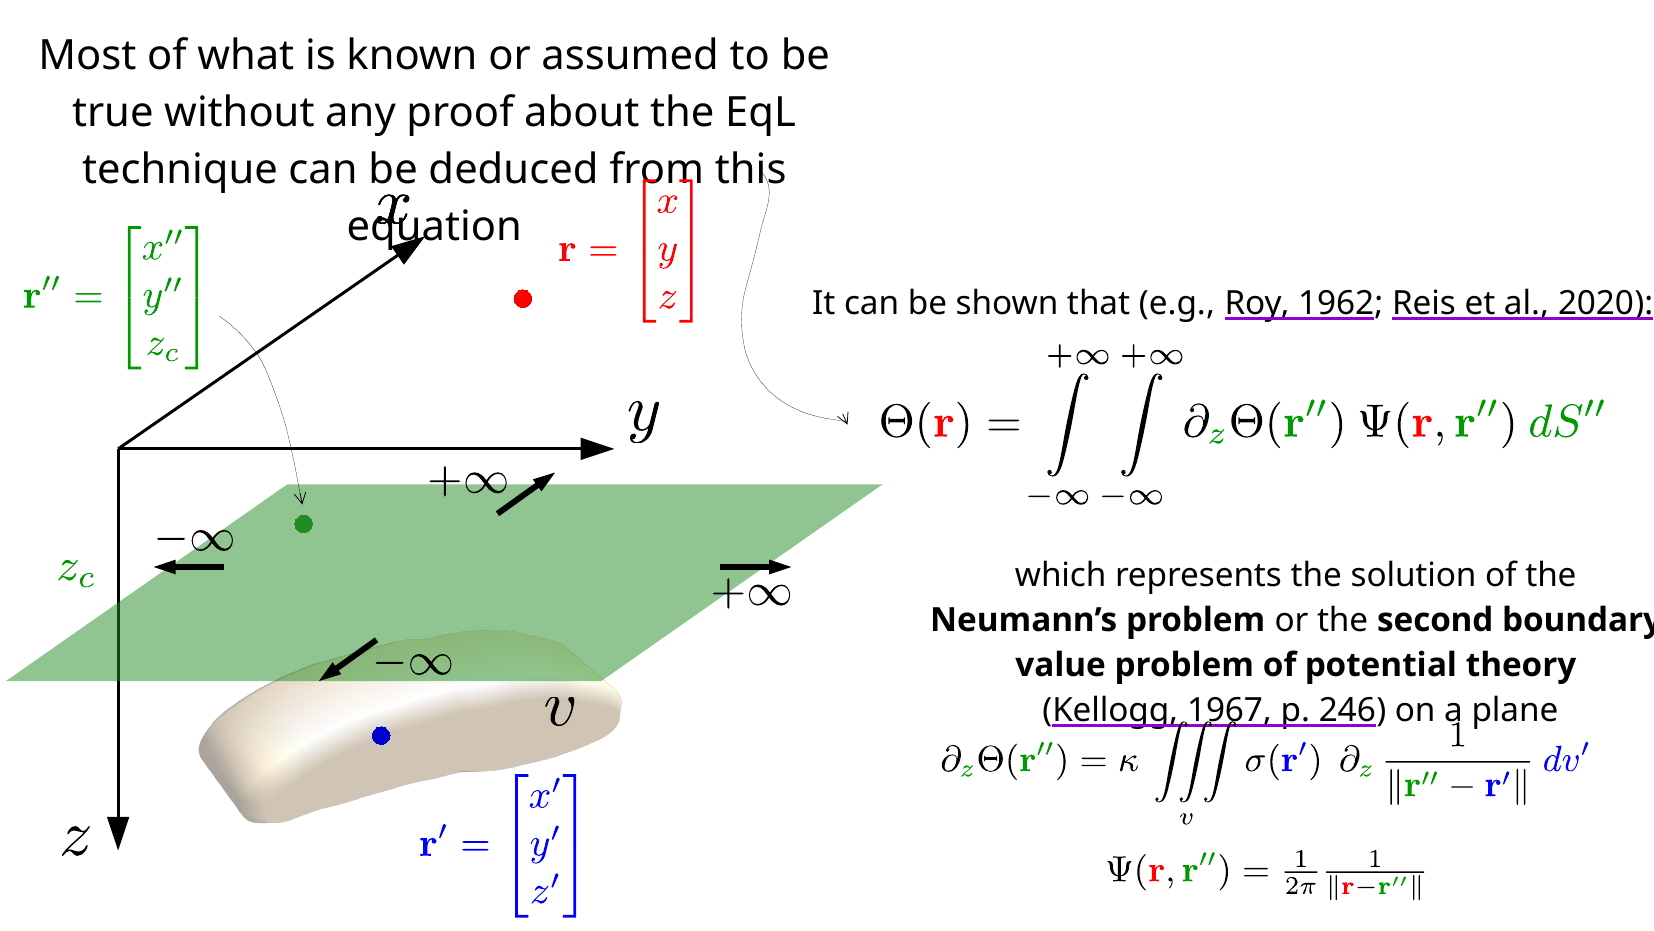

Most of what is known or assumed to be true without any proof about the EqL technique can be deduced from this equation
It can be shown that (e.g., Roy, 1962; Reis et al., 2020):
which represents the solution of the
Neumann’s problem or the second boundary
value problem of potential theory
(Kellogg, 1967, p. 246) on a plane